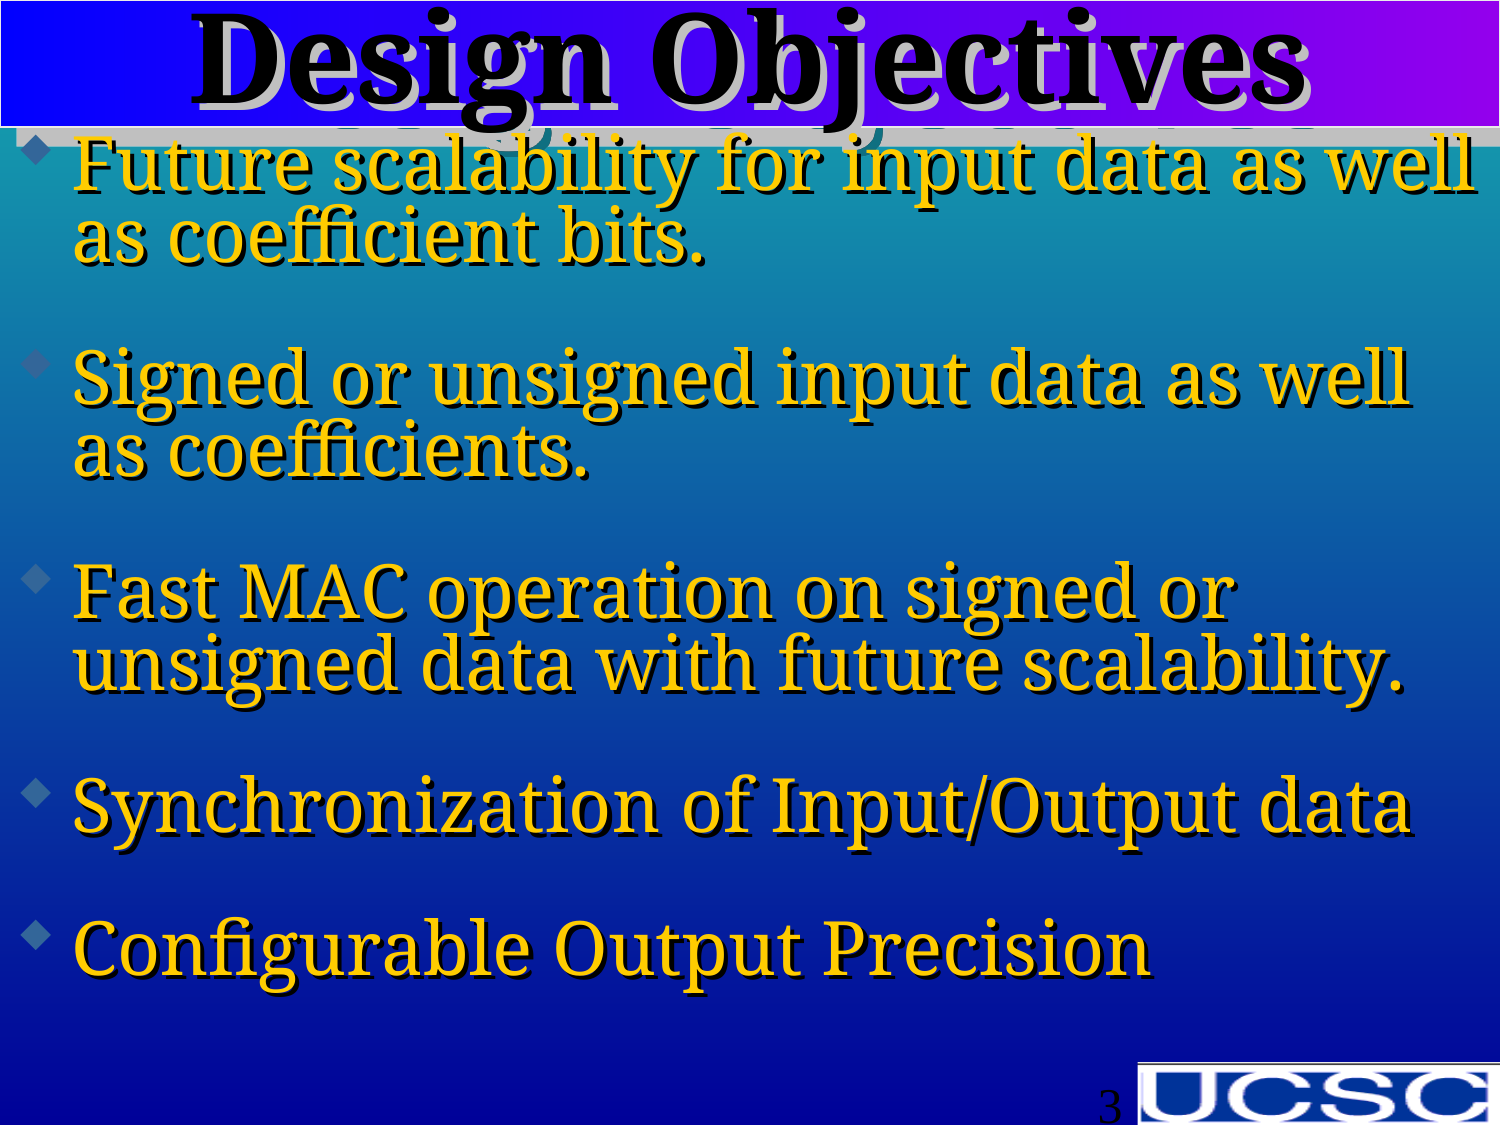

# Design Objectives
Future scalability for input data as well as coefficient bits.
Signed or unsigned input data as well as coefficients.
Fast MAC operation on signed or unsigned data with future scalability.
Synchronization of Input/Output data
Configurable Output Precision
3